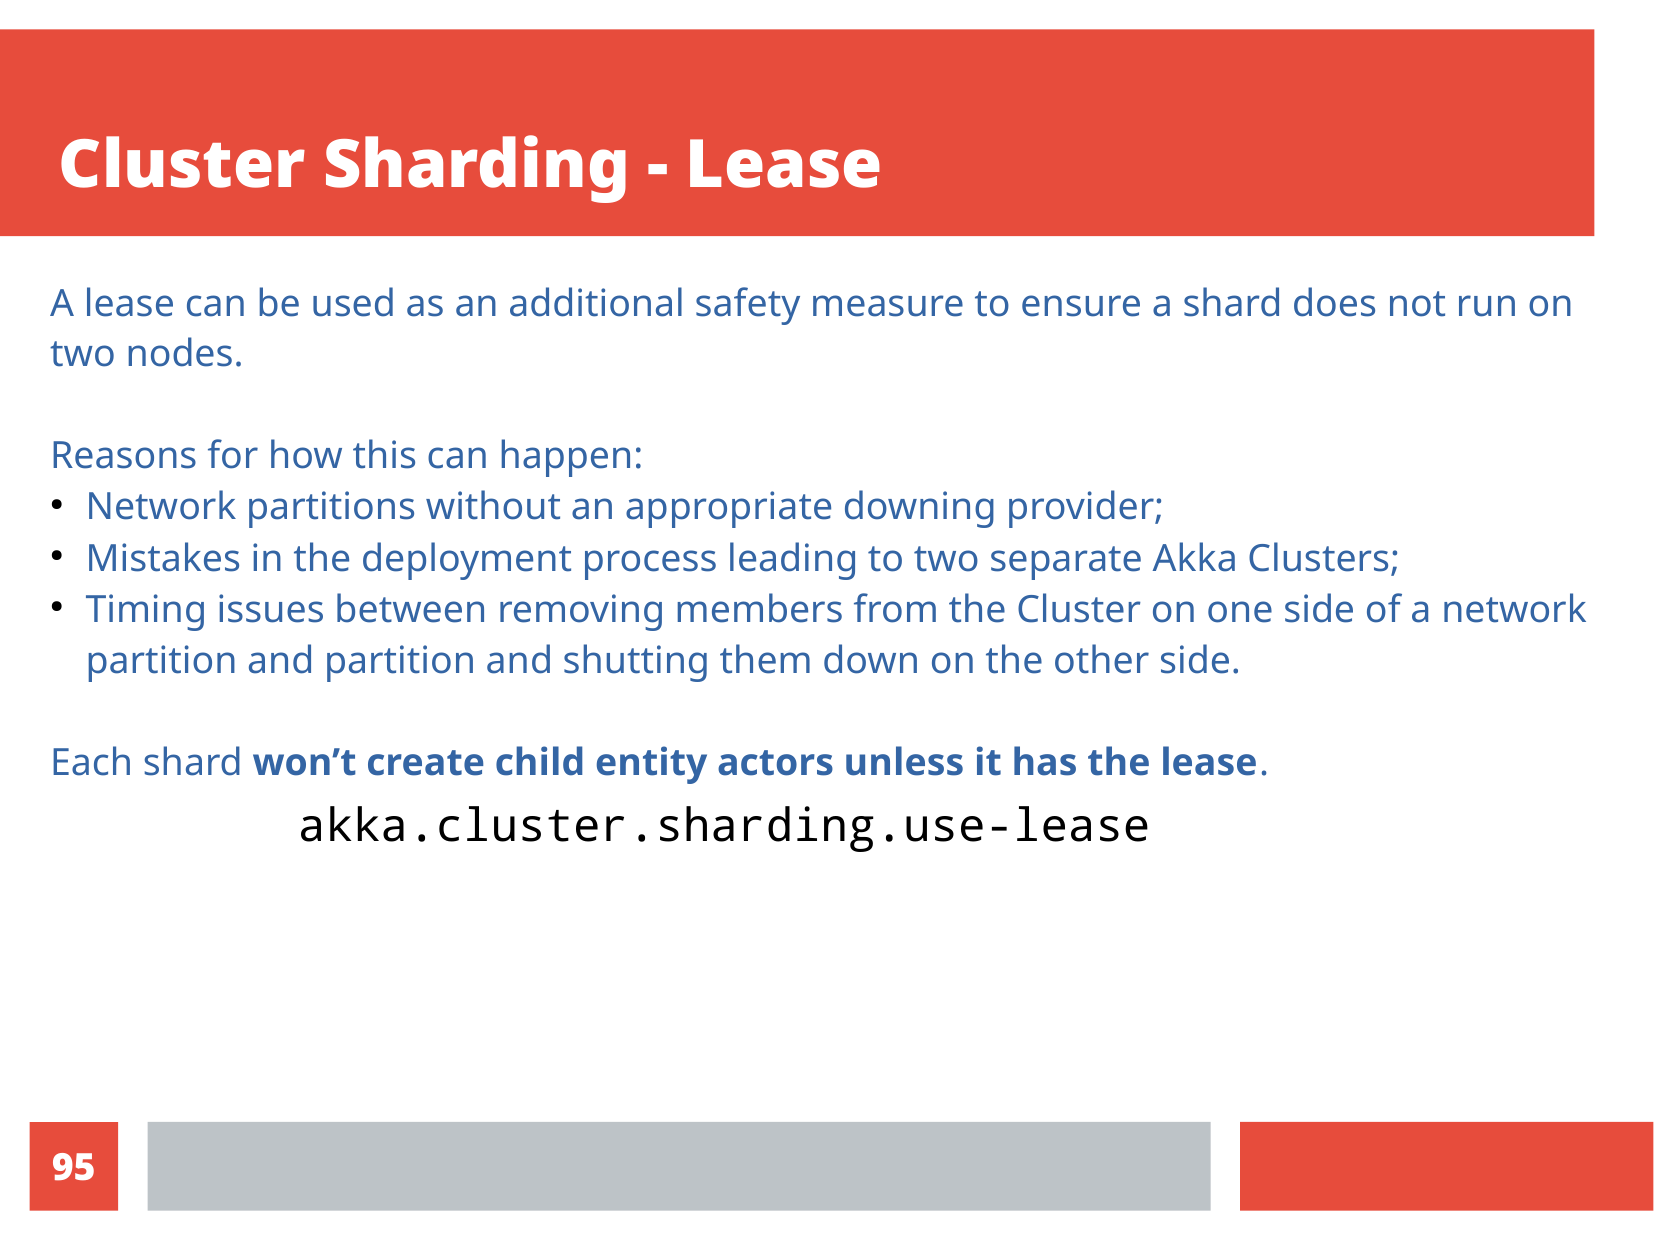

# Cluster Sharding - Lease
A lease can be used as an additional safety measure to ensure a shard does not run on two nodes.
Reasons for how this can happen:
Network partitions without an appropriate downing provider;
Mistakes in the deployment process leading to two separate Akka Clusters;
Timing issues between removing members from the Cluster on one side of a network partition and partition and shutting them down on the other side.
Each shard won’t create child entity actors unless it has the lease.
akka.cluster.sharding.use-lease
95